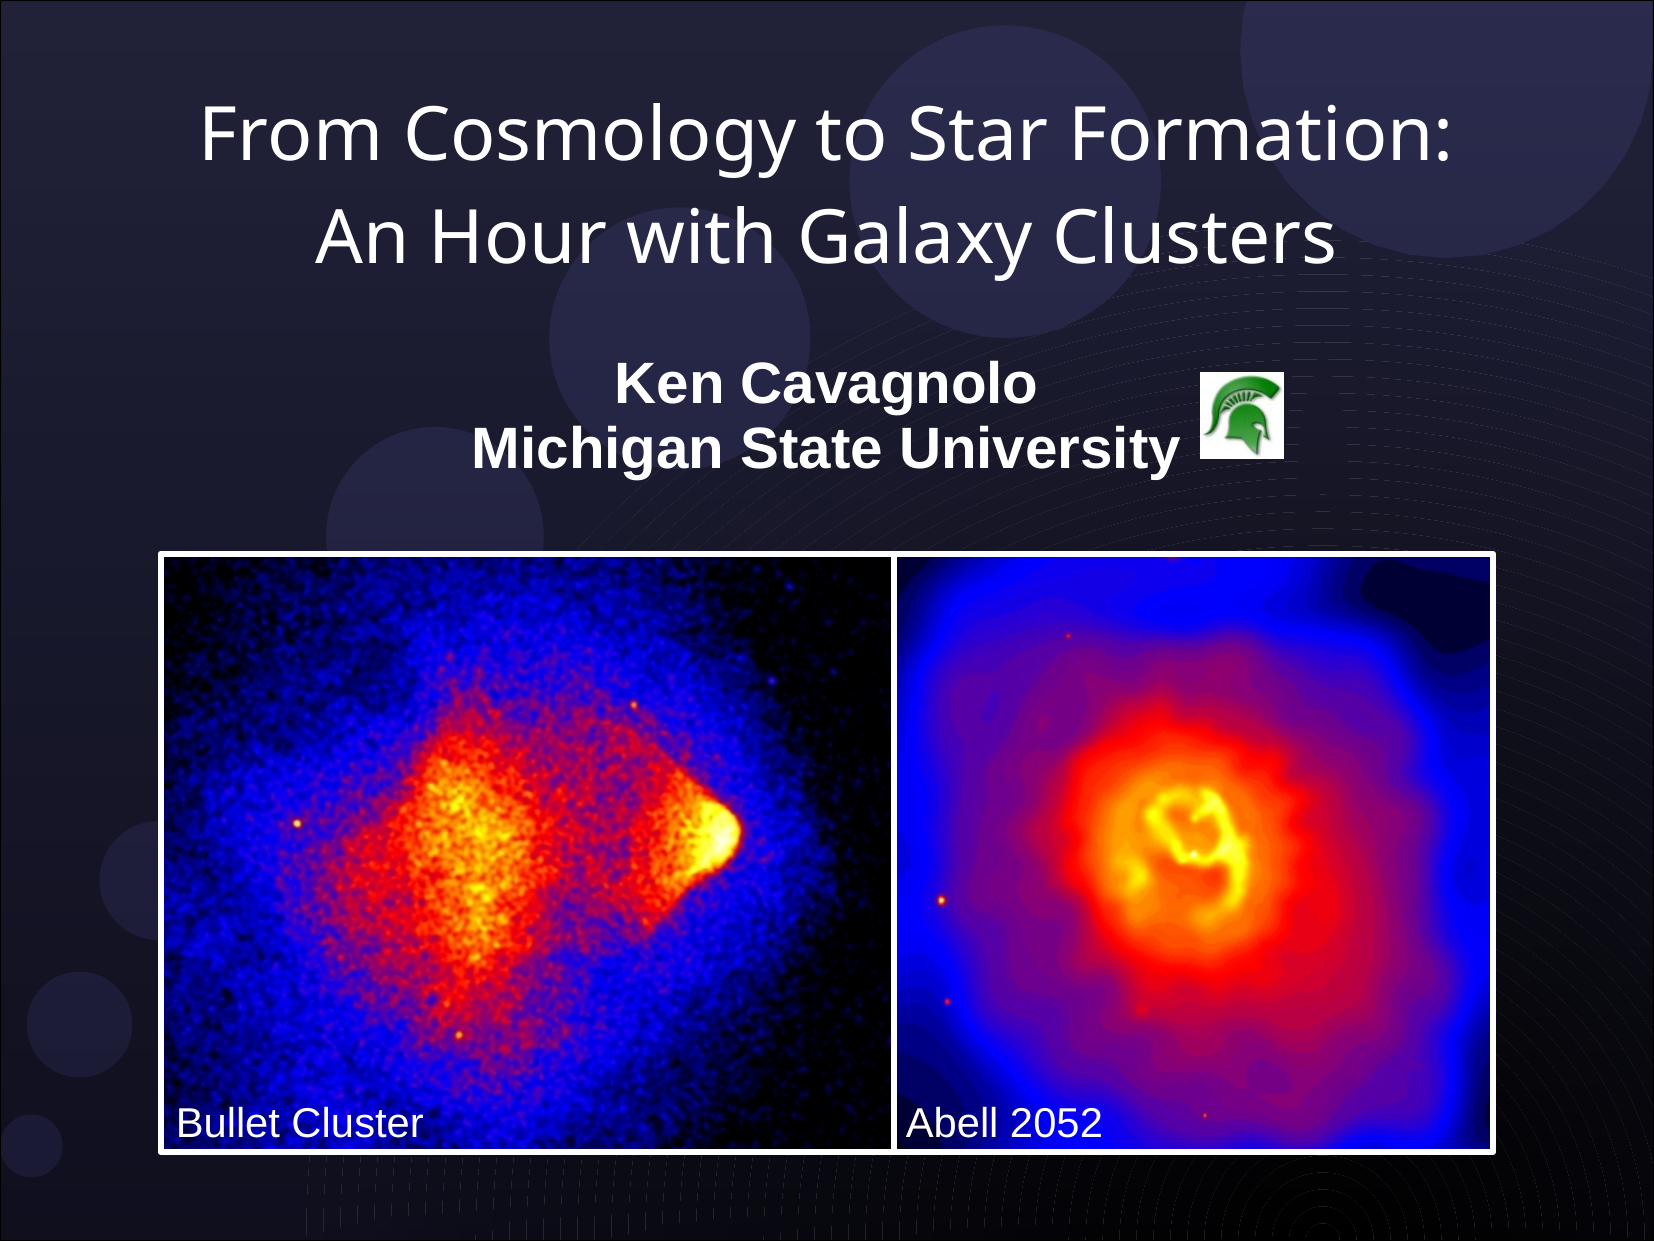

# From Cosmology to Star Formation: An Hour with Galaxy Clusters
Ken Cavagnolo
Michigan State University
Bullet Cluster
Abell 2052